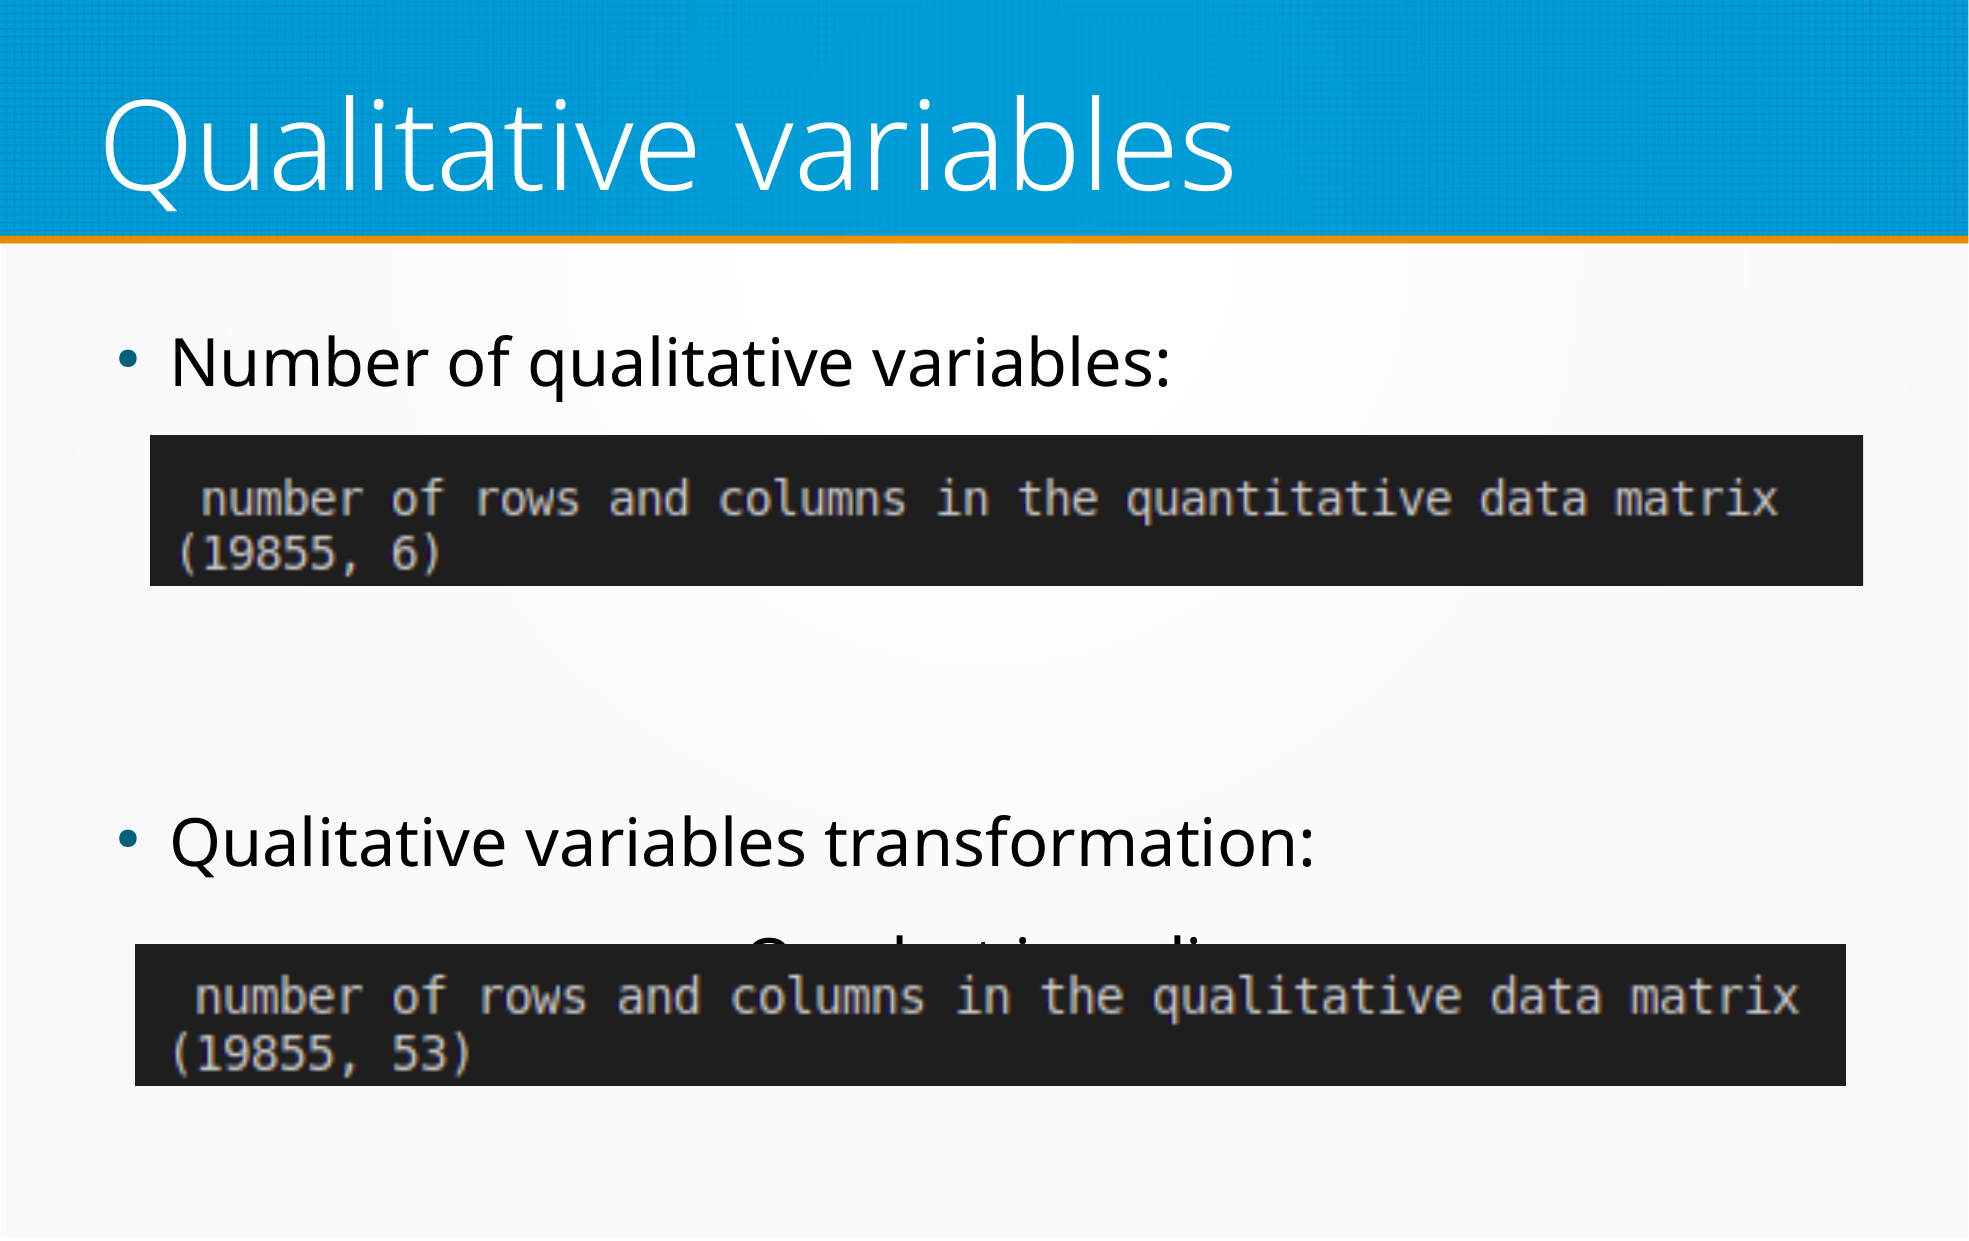

# Qualitative variables
Number of qualitative variables:
Qualitative variables transformation:
One hot incoding